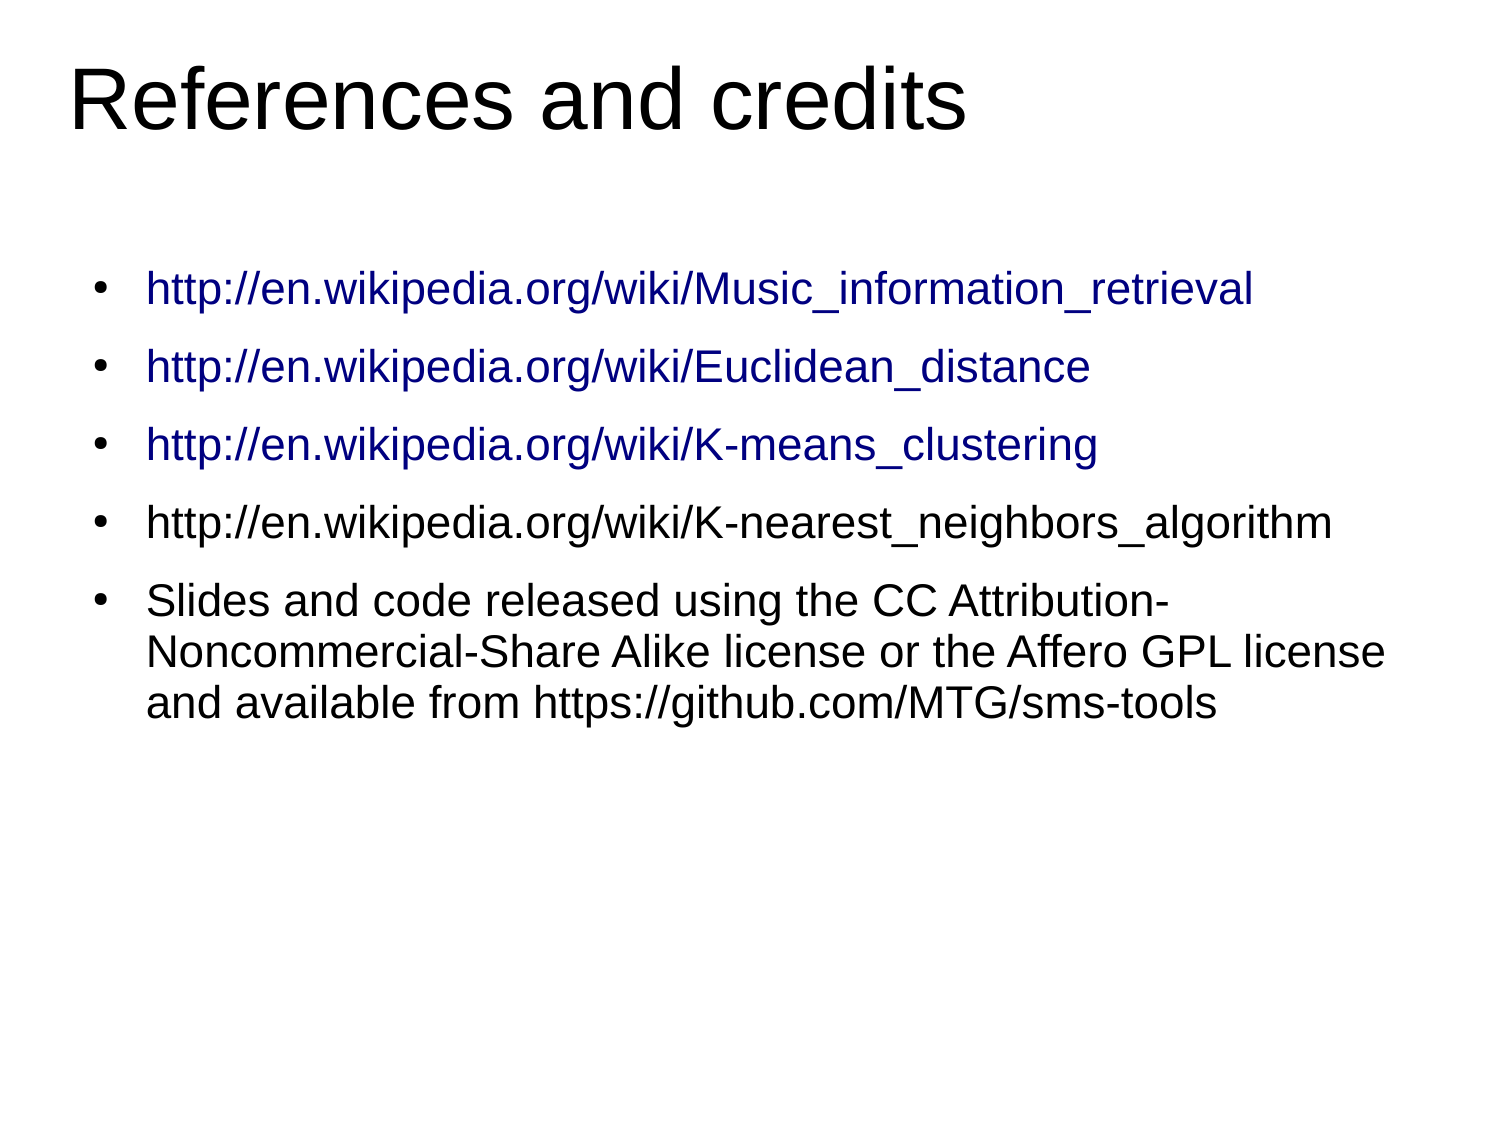

# References and credits
http://en.wikipedia.org/wiki/Music_information_retrieval
http://en.wikipedia.org/wiki/Euclidean_distance
http://en.wikipedia.org/wiki/K-means_clustering
http://en.wikipedia.org/wiki/K-nearest_neighbors_algorithm
Slides and code released using the CC Attribution-Noncommercial-Share Alike license or the Affero GPL license and available from https://github.com/MTG/sms-tools